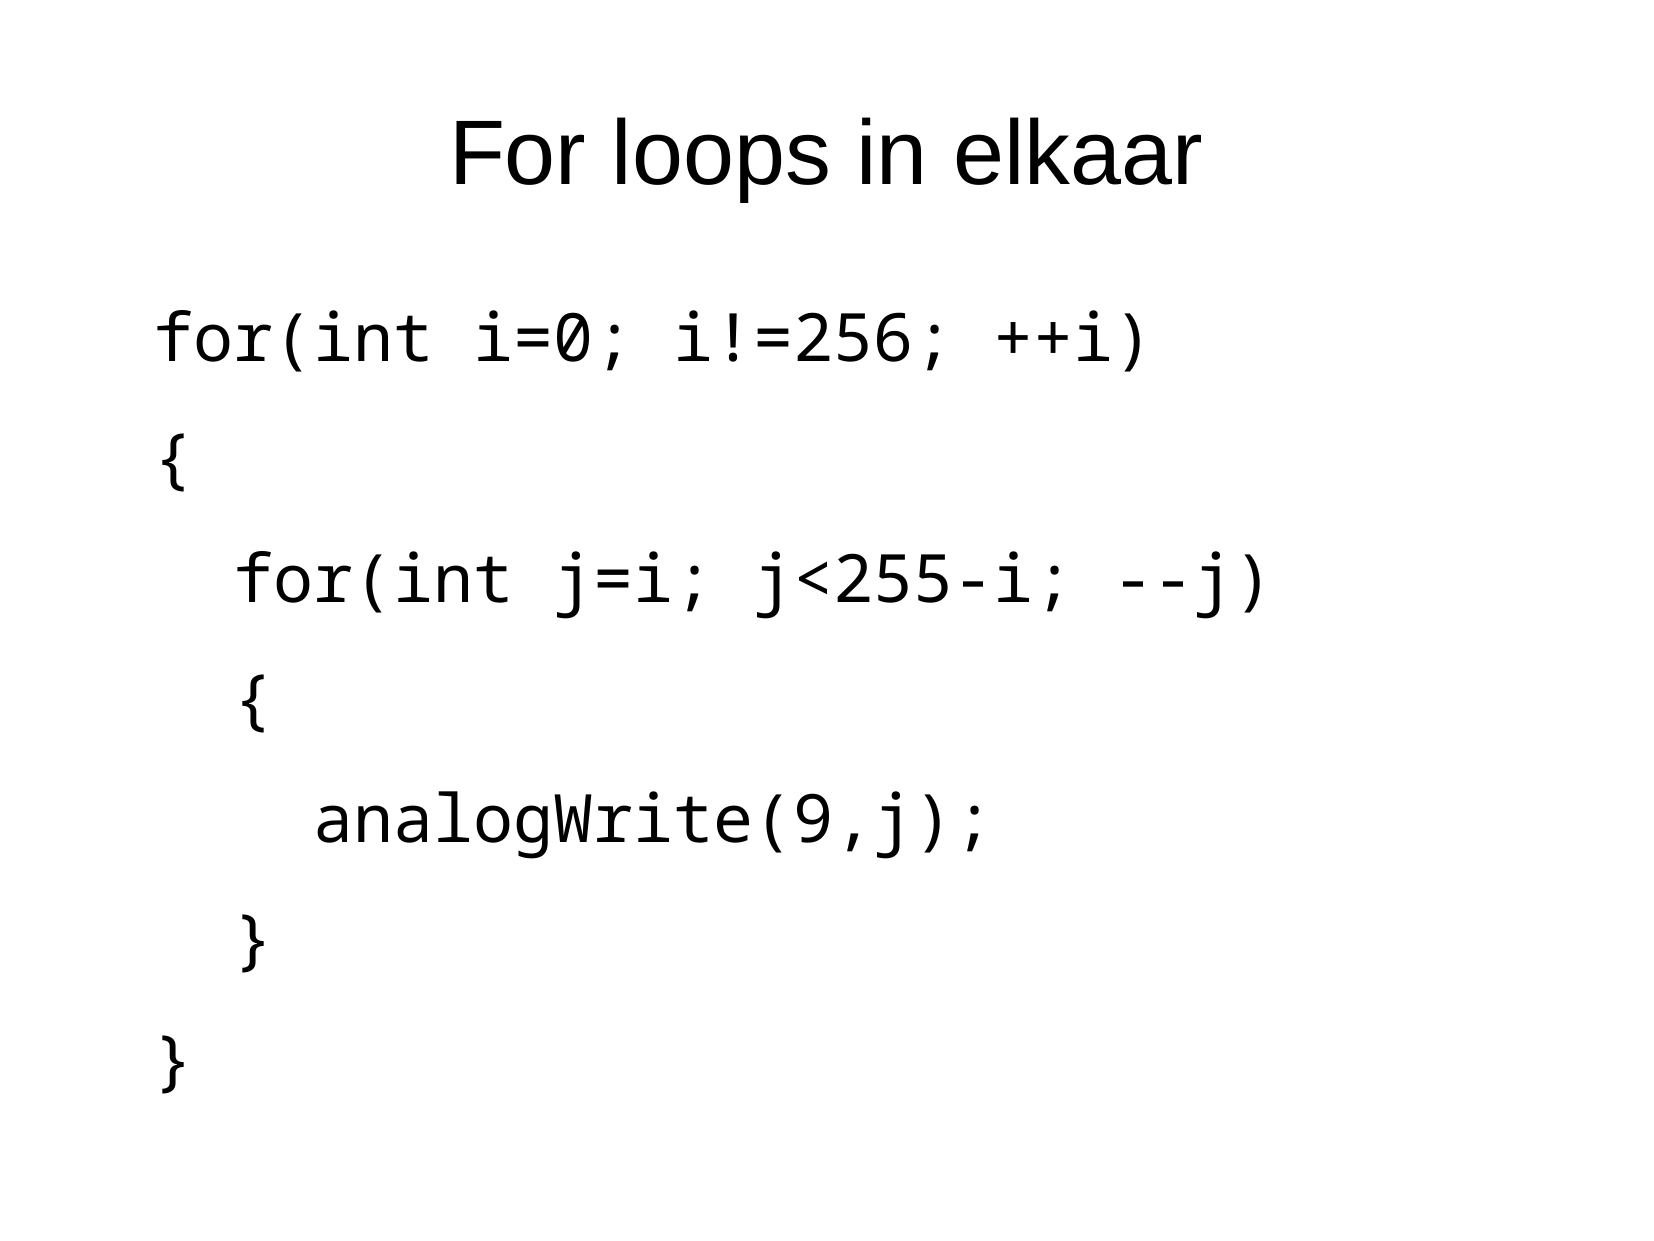

# For loops in elkaar
for(int i=0; i!=256; ++i)
{
 for(int j=i; j<255-i; --j)
 {
 analogWrite(9,j);
 }
}